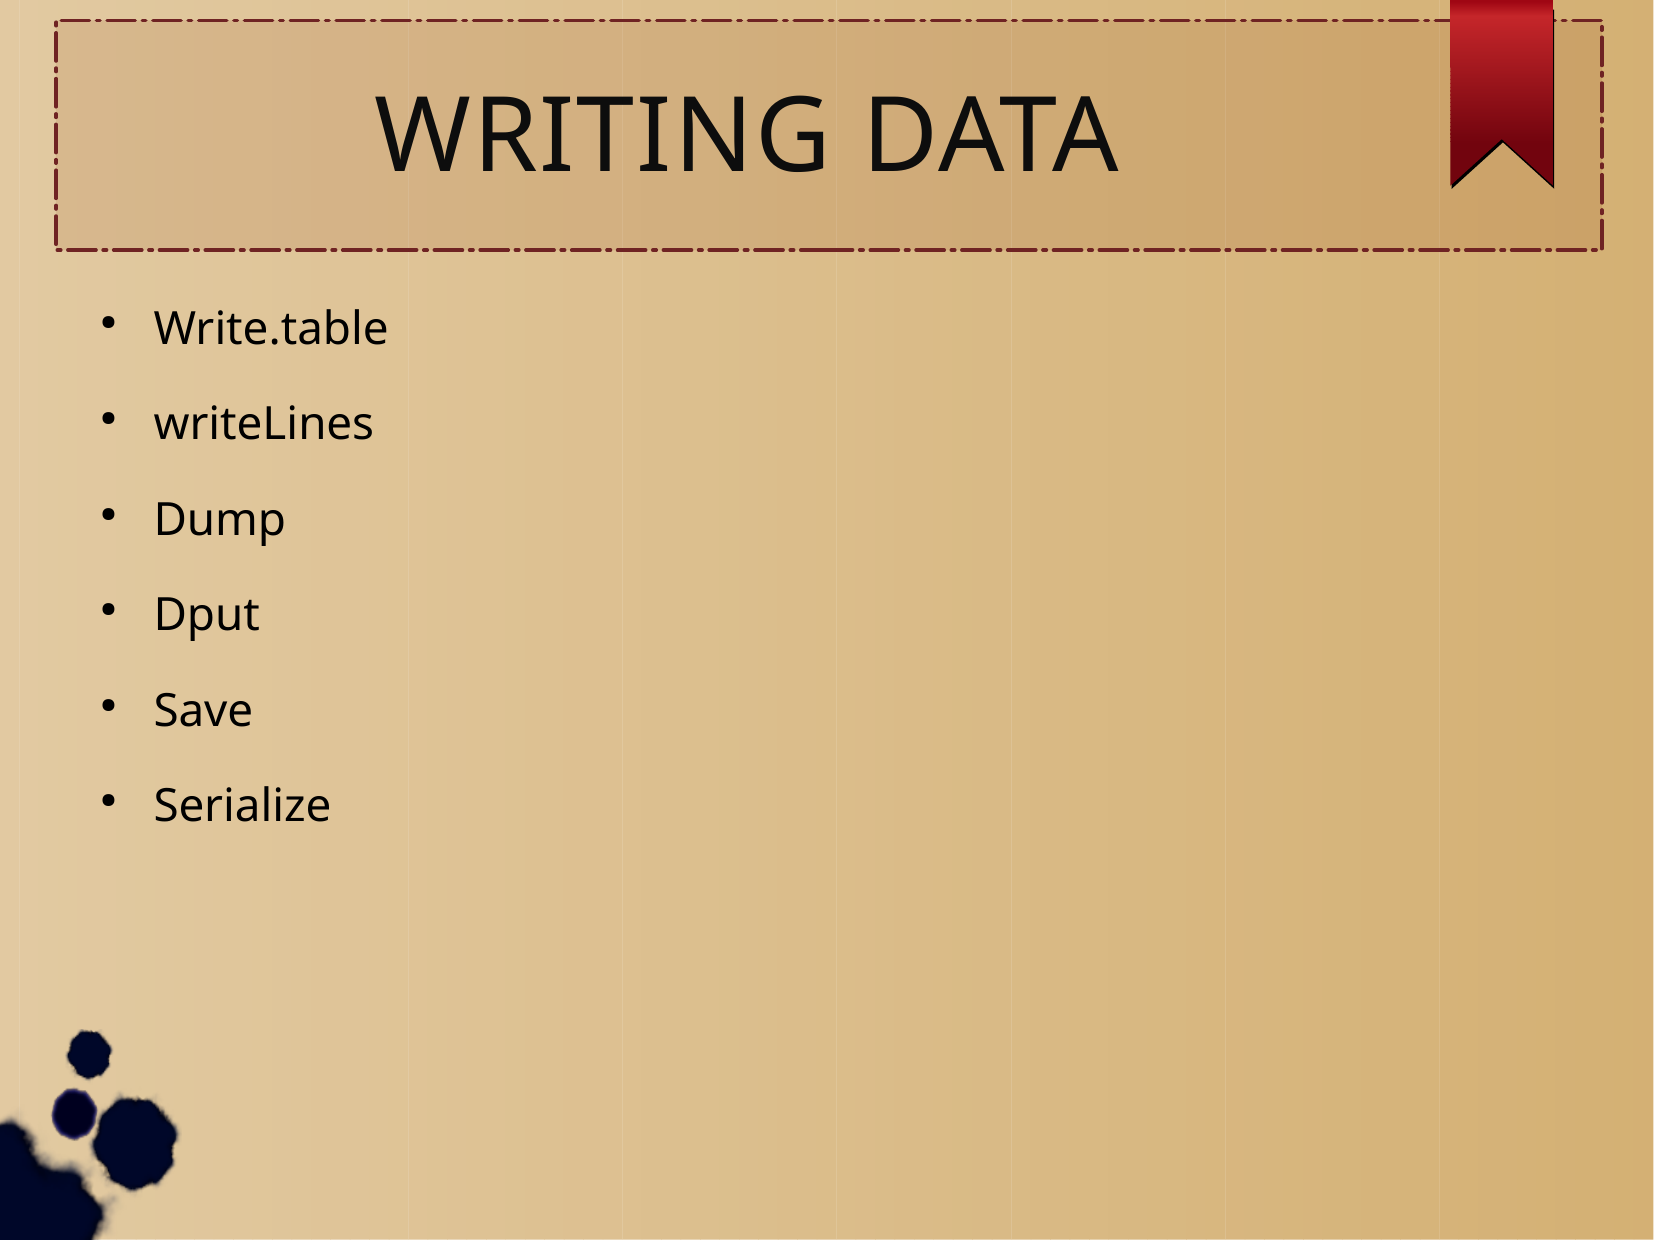

# Writing data
Write.table
writeLines
Dump
Dput
Save
Serialize